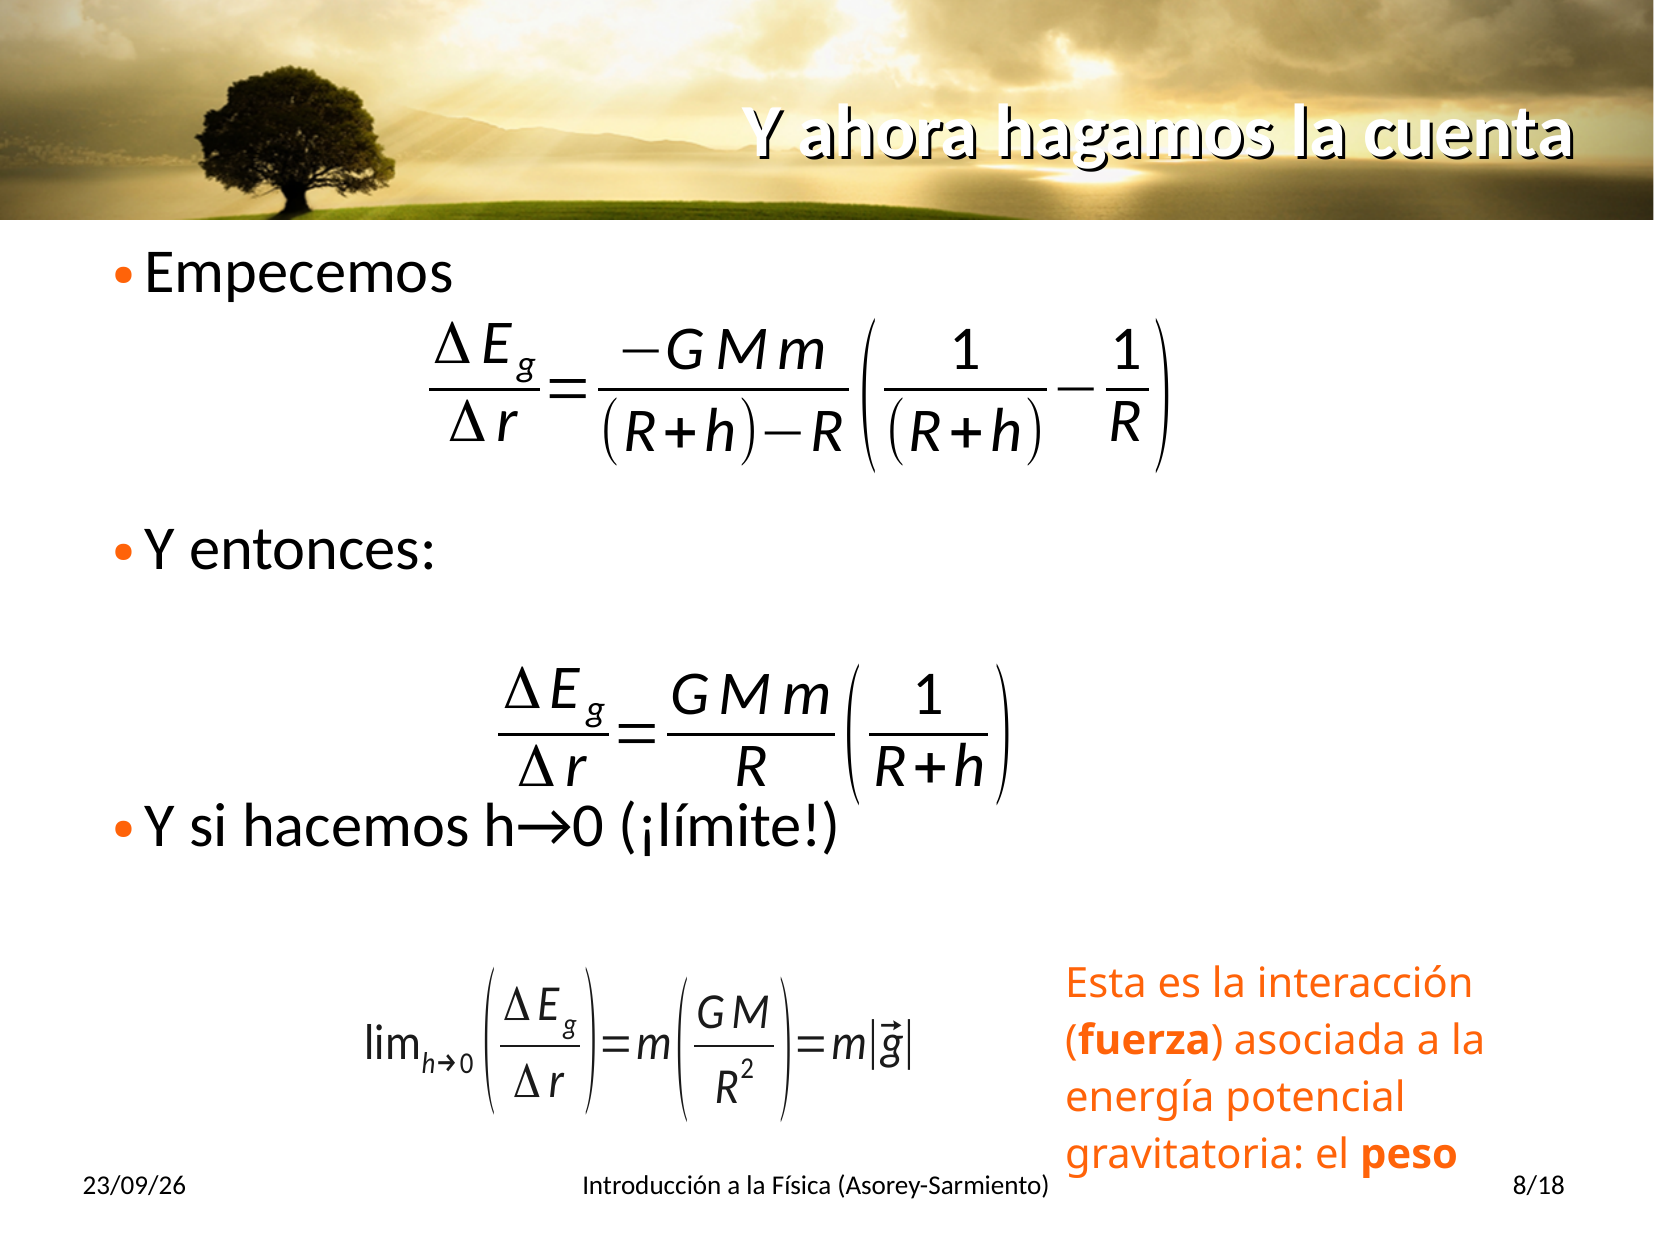

# Y ahora hagamos la cuenta
Empecemos
Y entonces:
Y si hacemos h→0 (¡límite!)
Esta es la interacción (fuerza) asociada a la energía potencial gravitatoria: el peso
Introducción a la Física (Asorey-Sarmiento)
8